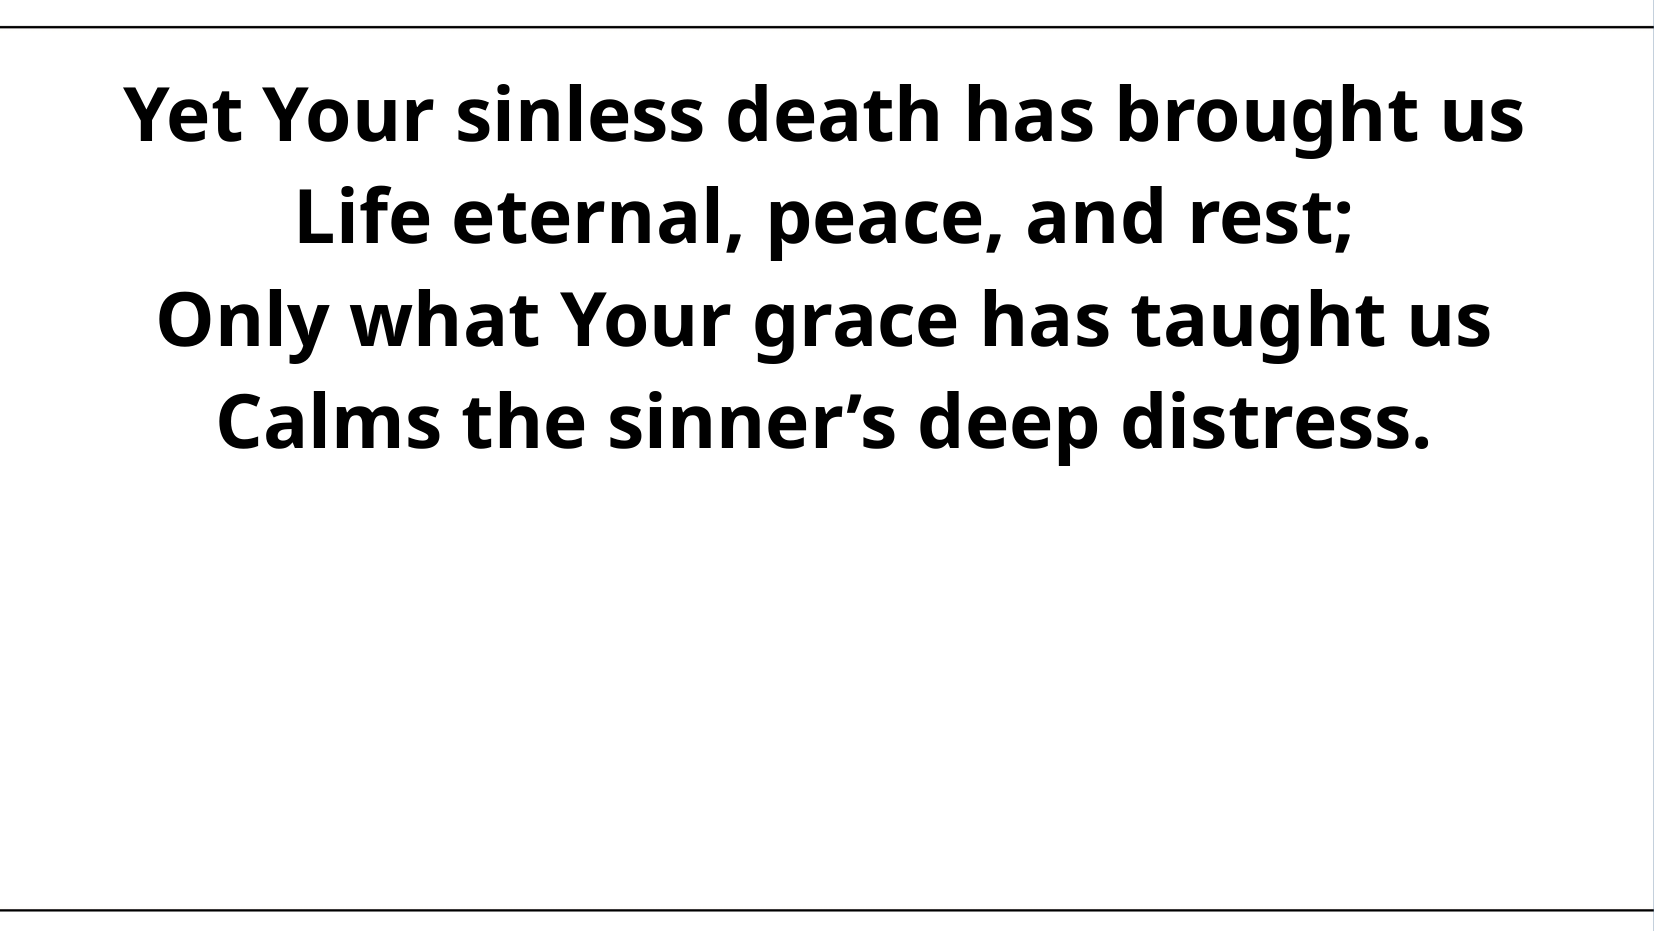

Yet Your sinless death has brought us
Life eternal, peace, and rest;
Only what Your grace has taught us
Calms the sinner’s deep distress.